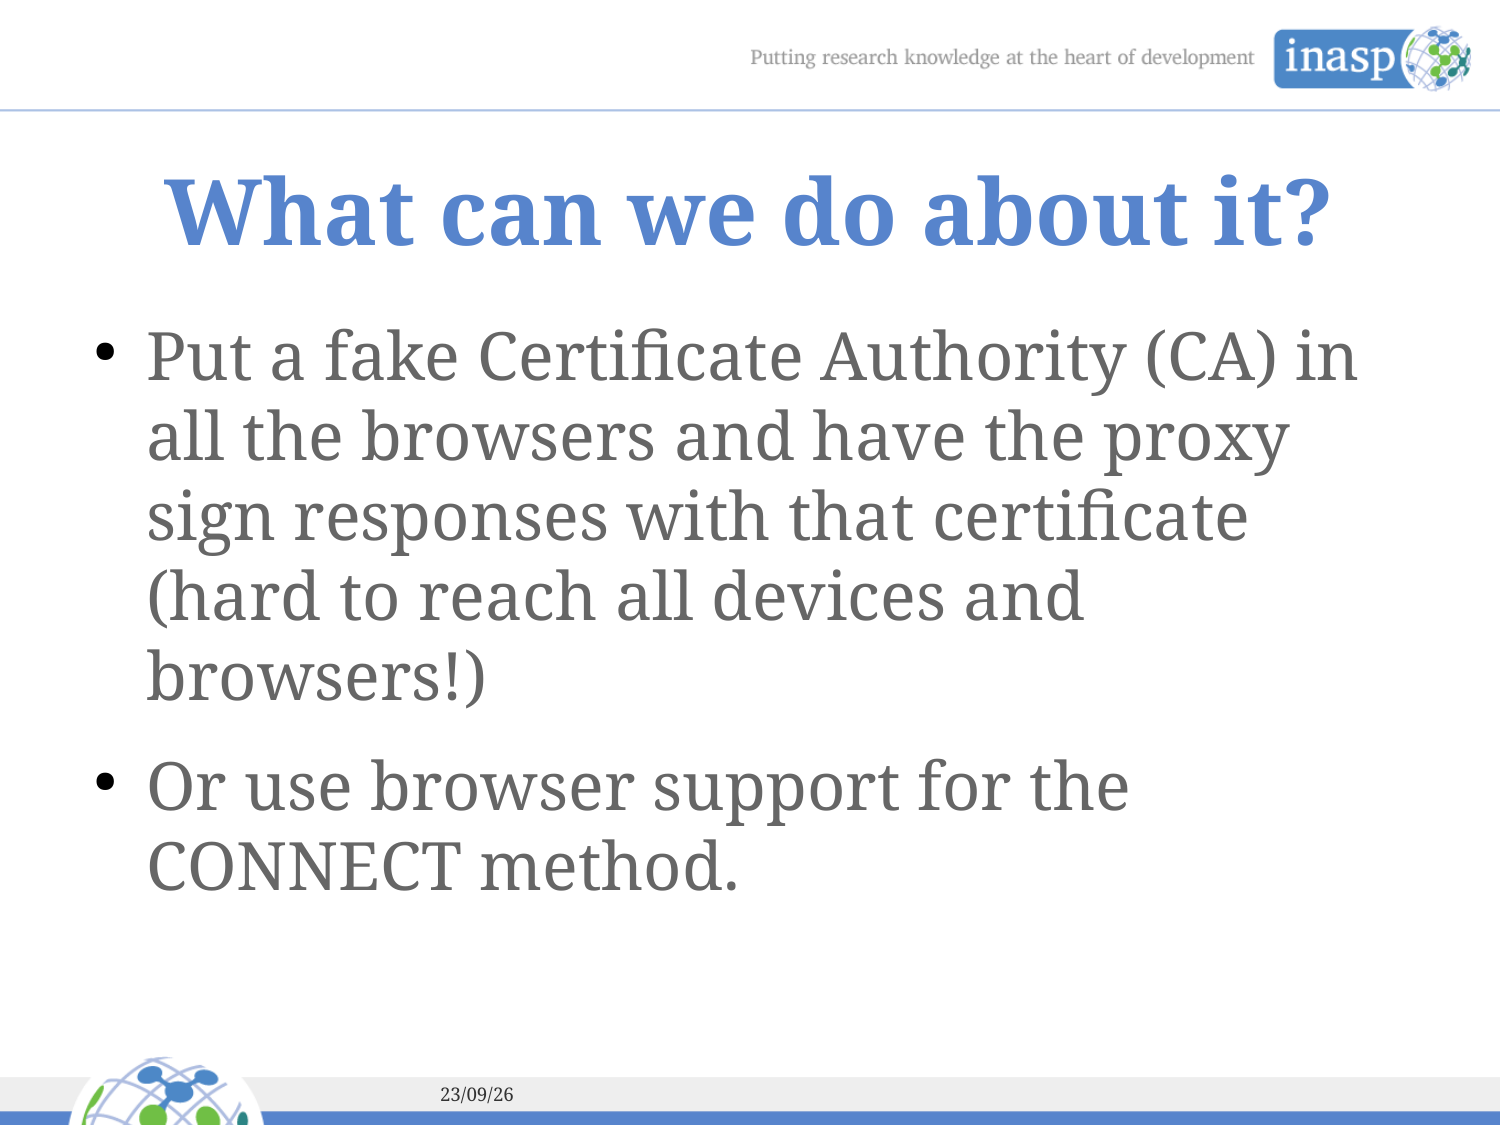

# What can we do about it?
Put a fake Certificate Authority (CA) in all the browsers and have the proxy sign responses with that certificate (hard to reach all devices and browsers!)
Or use browser support for the CONNECT method.